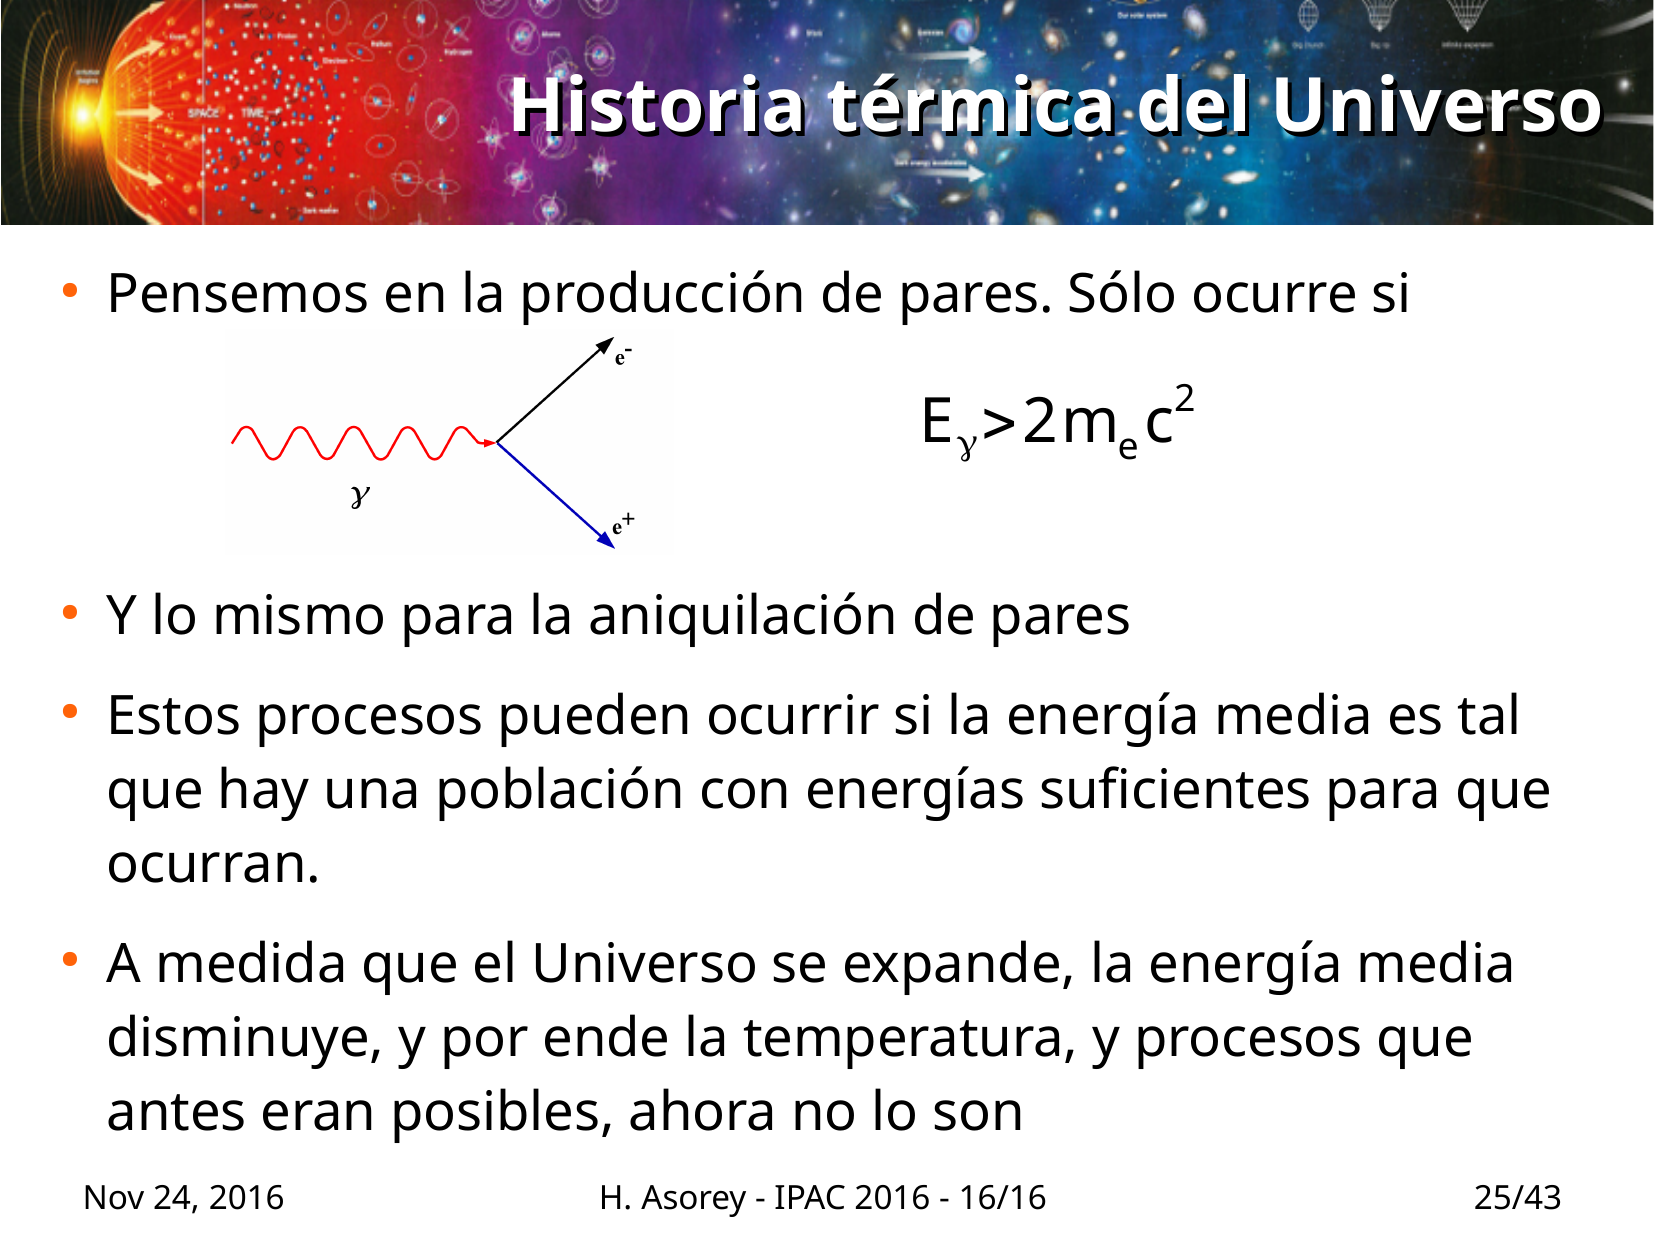

# Historia térmica del Universo
Pensemos en la producción de pares. Sólo ocurre si
Y lo mismo para la aniquilación de pares
Estos procesos pueden ocurrir si la energía media es tal que hay una población con energías suficientes para que ocurran.
A medida que el Universo se expande, la energía media disminuye, y por ende la temperatura, y procesos que antes eran posibles, ahora no lo son
Nov 24, 2016
H. Asorey - IPAC 2016 - 16/16
25